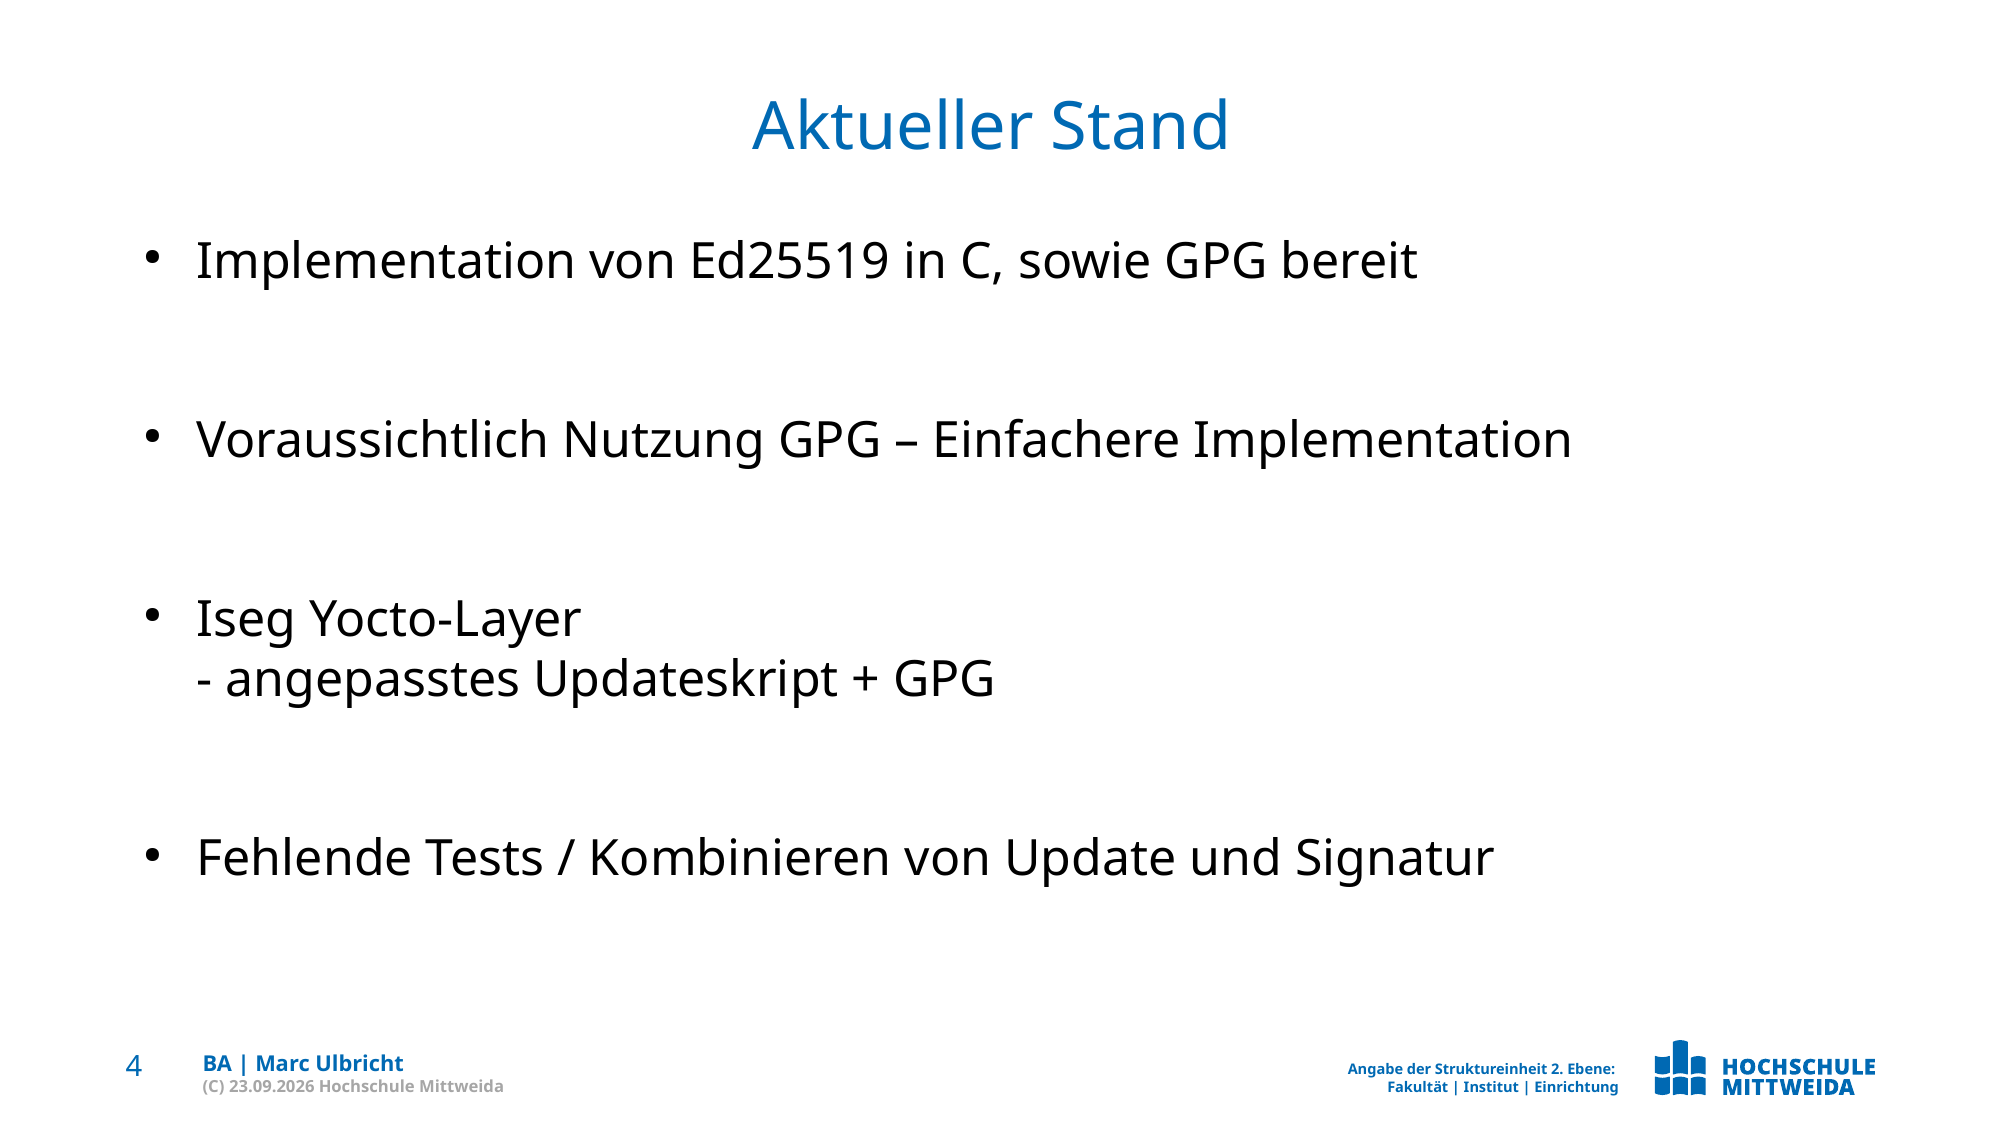

# Aktueller Stand
Implementation von Ed25519 in C, sowie GPG bereit
Voraussichtlich Nutzung GPG – Einfachere Implementation
Iseg Yocto-Layer
- angepasstes Updateskript + GPG
Fehlende Tests / Kombinieren von Update und Signatur